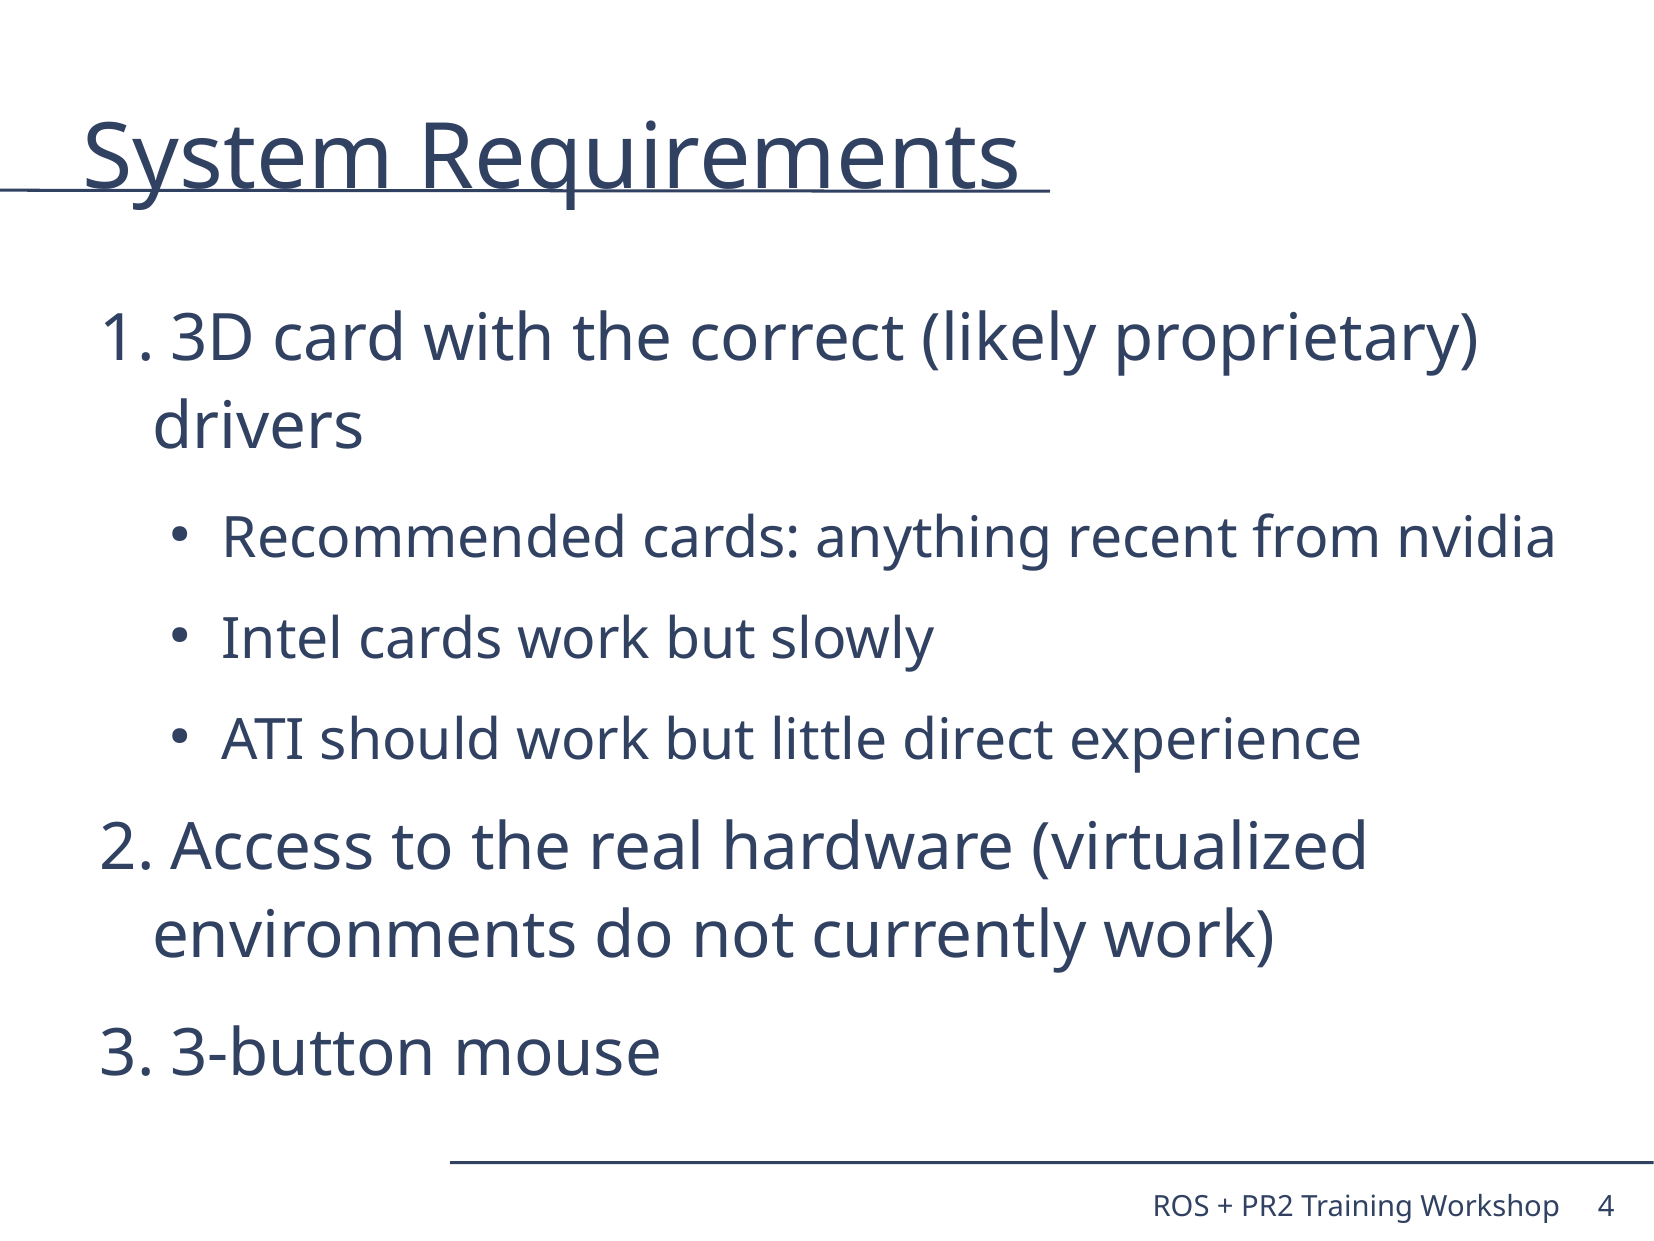

# System Requirements
 3D card with the correct (likely proprietary) drivers
Recommended cards: anything recent from nvidia
Intel cards work but slowly
ATI should work but little direct experience
 Access to the real hardware (virtualized environments do not currently work)
 3-button mouse